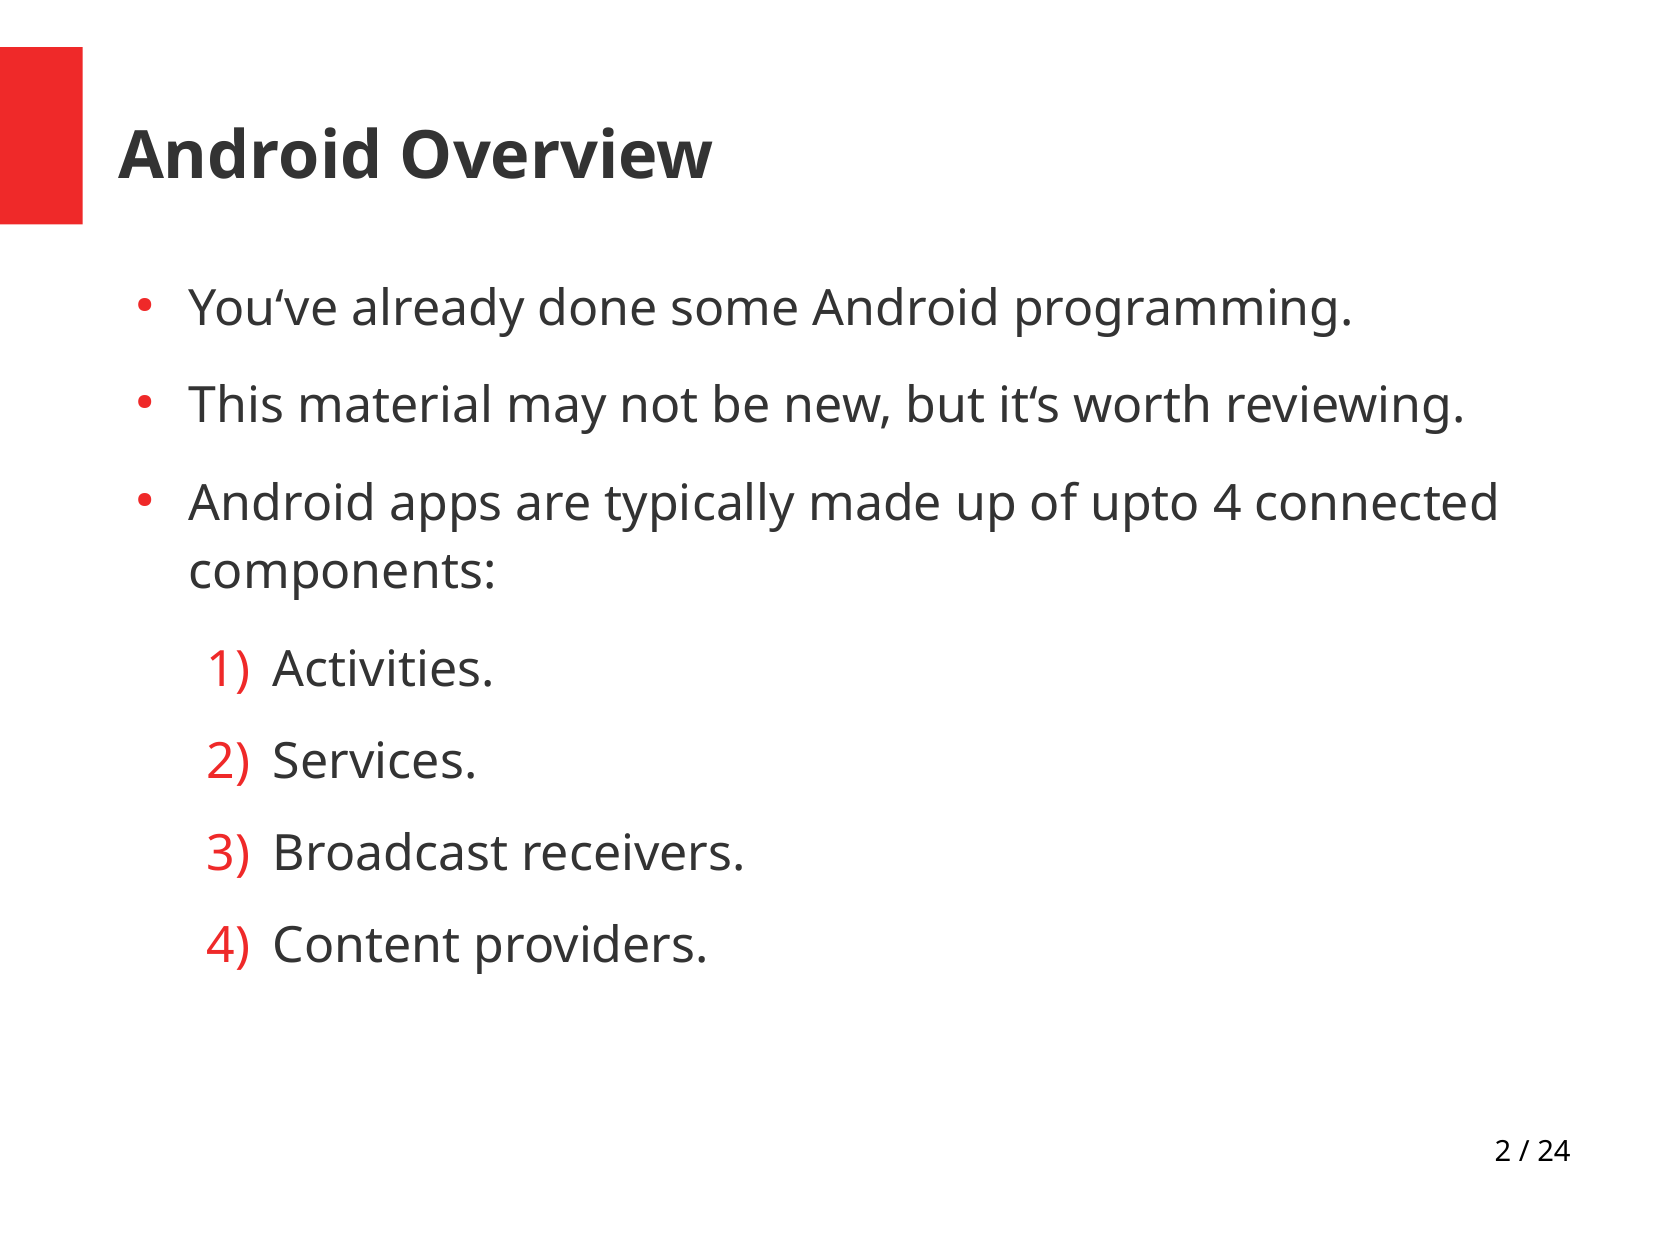

# Android Overview
You‘ve already done some Android programming.
This material may not be new, but it‘s worth reviewing.
Android apps are typically made up of upto 4 connected components:
 Activities.
 Services.
 Broadcast receivers.
 Content providers.
2